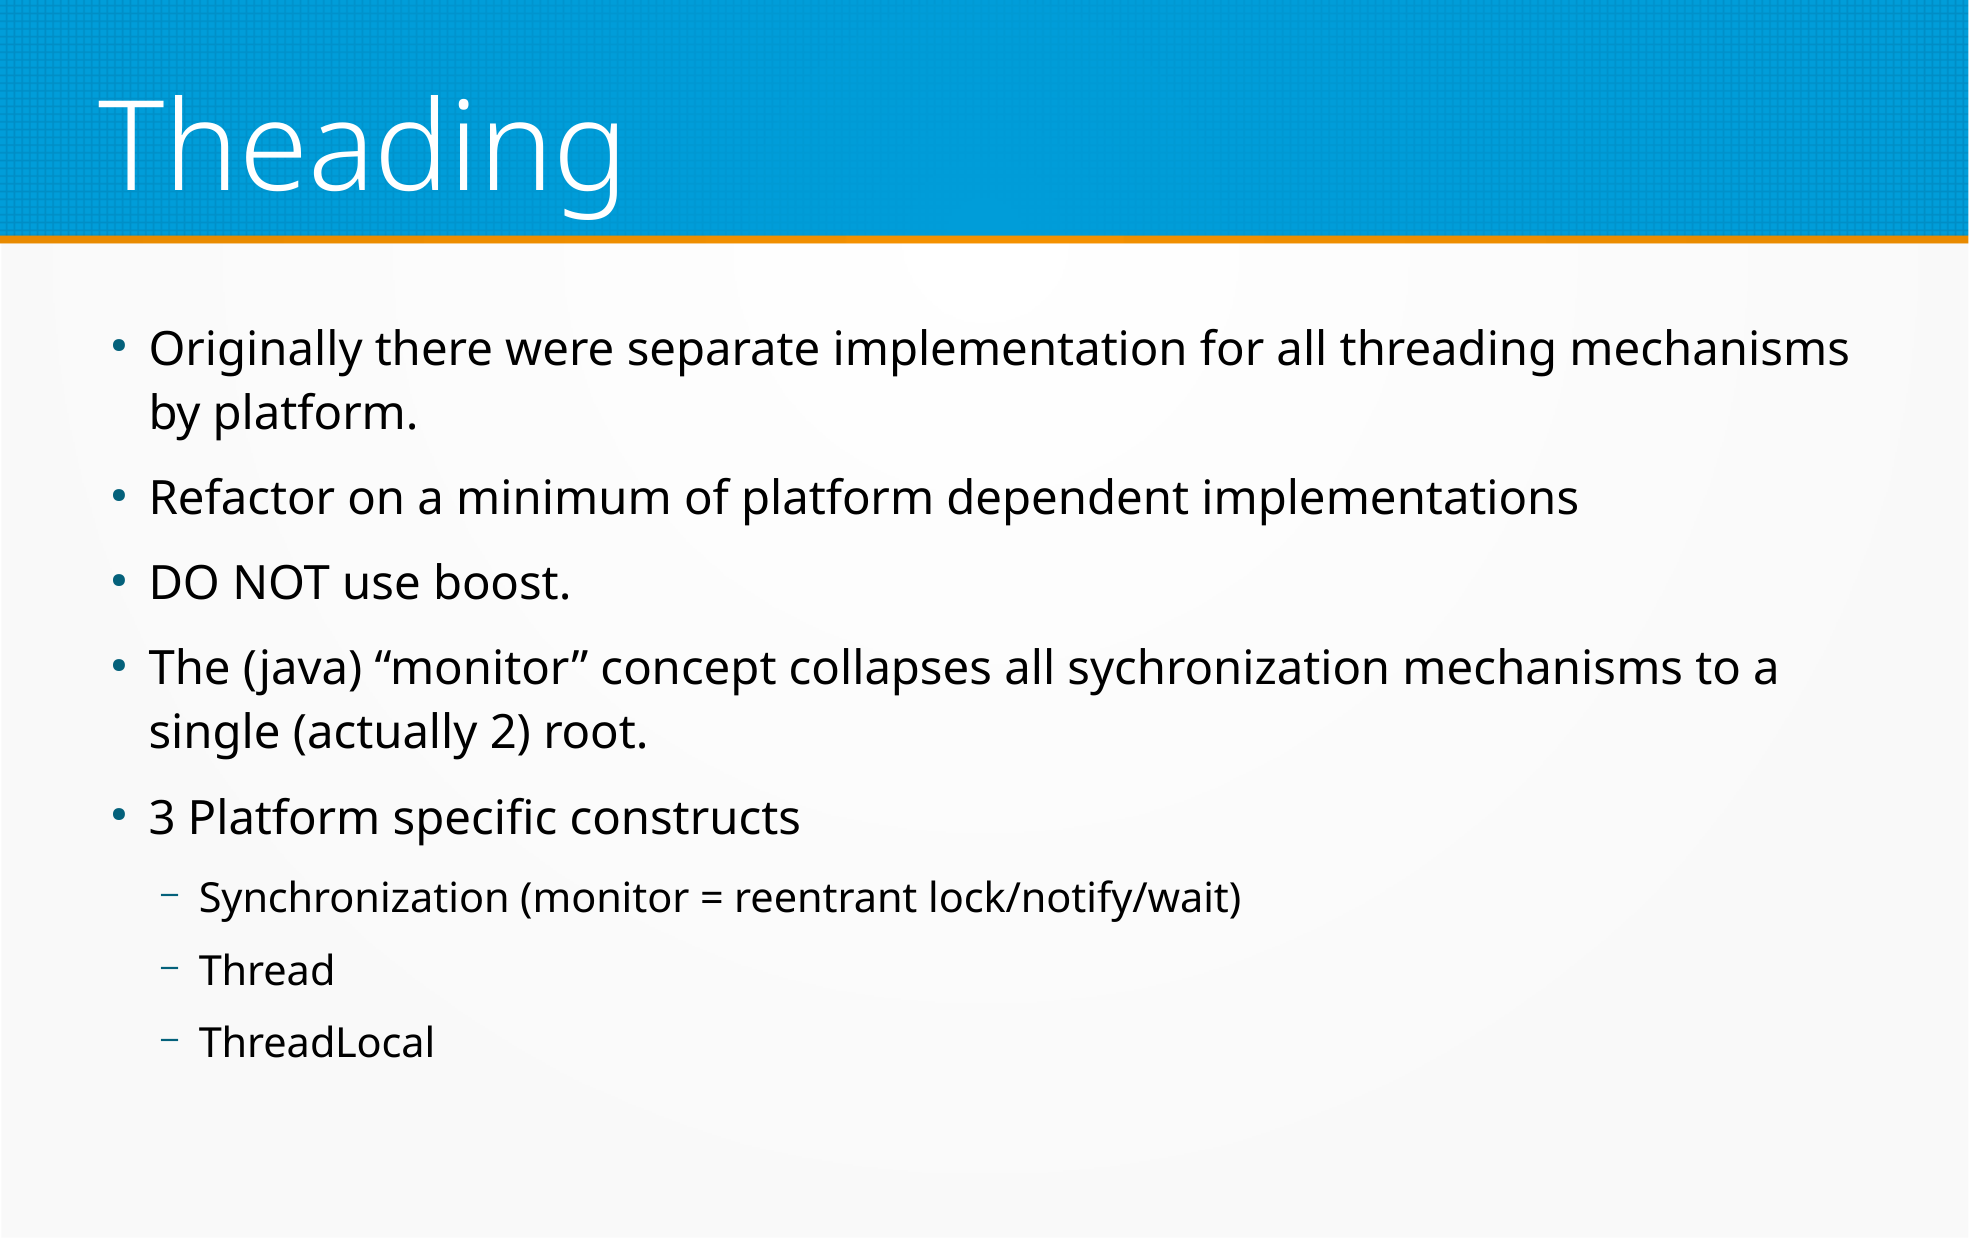

# Theading
Originally there were separate implementation for all threading mechanisms by platform.
Refactor on a minimum of platform dependent implementations
DO NOT use boost.
The (java) “monitor” concept collapses all sychronization mechanisms to a single (actually 2) root.
3 Platform specific constructs
Synchronization (monitor = reentrant lock/notify/wait)
Thread
ThreadLocal